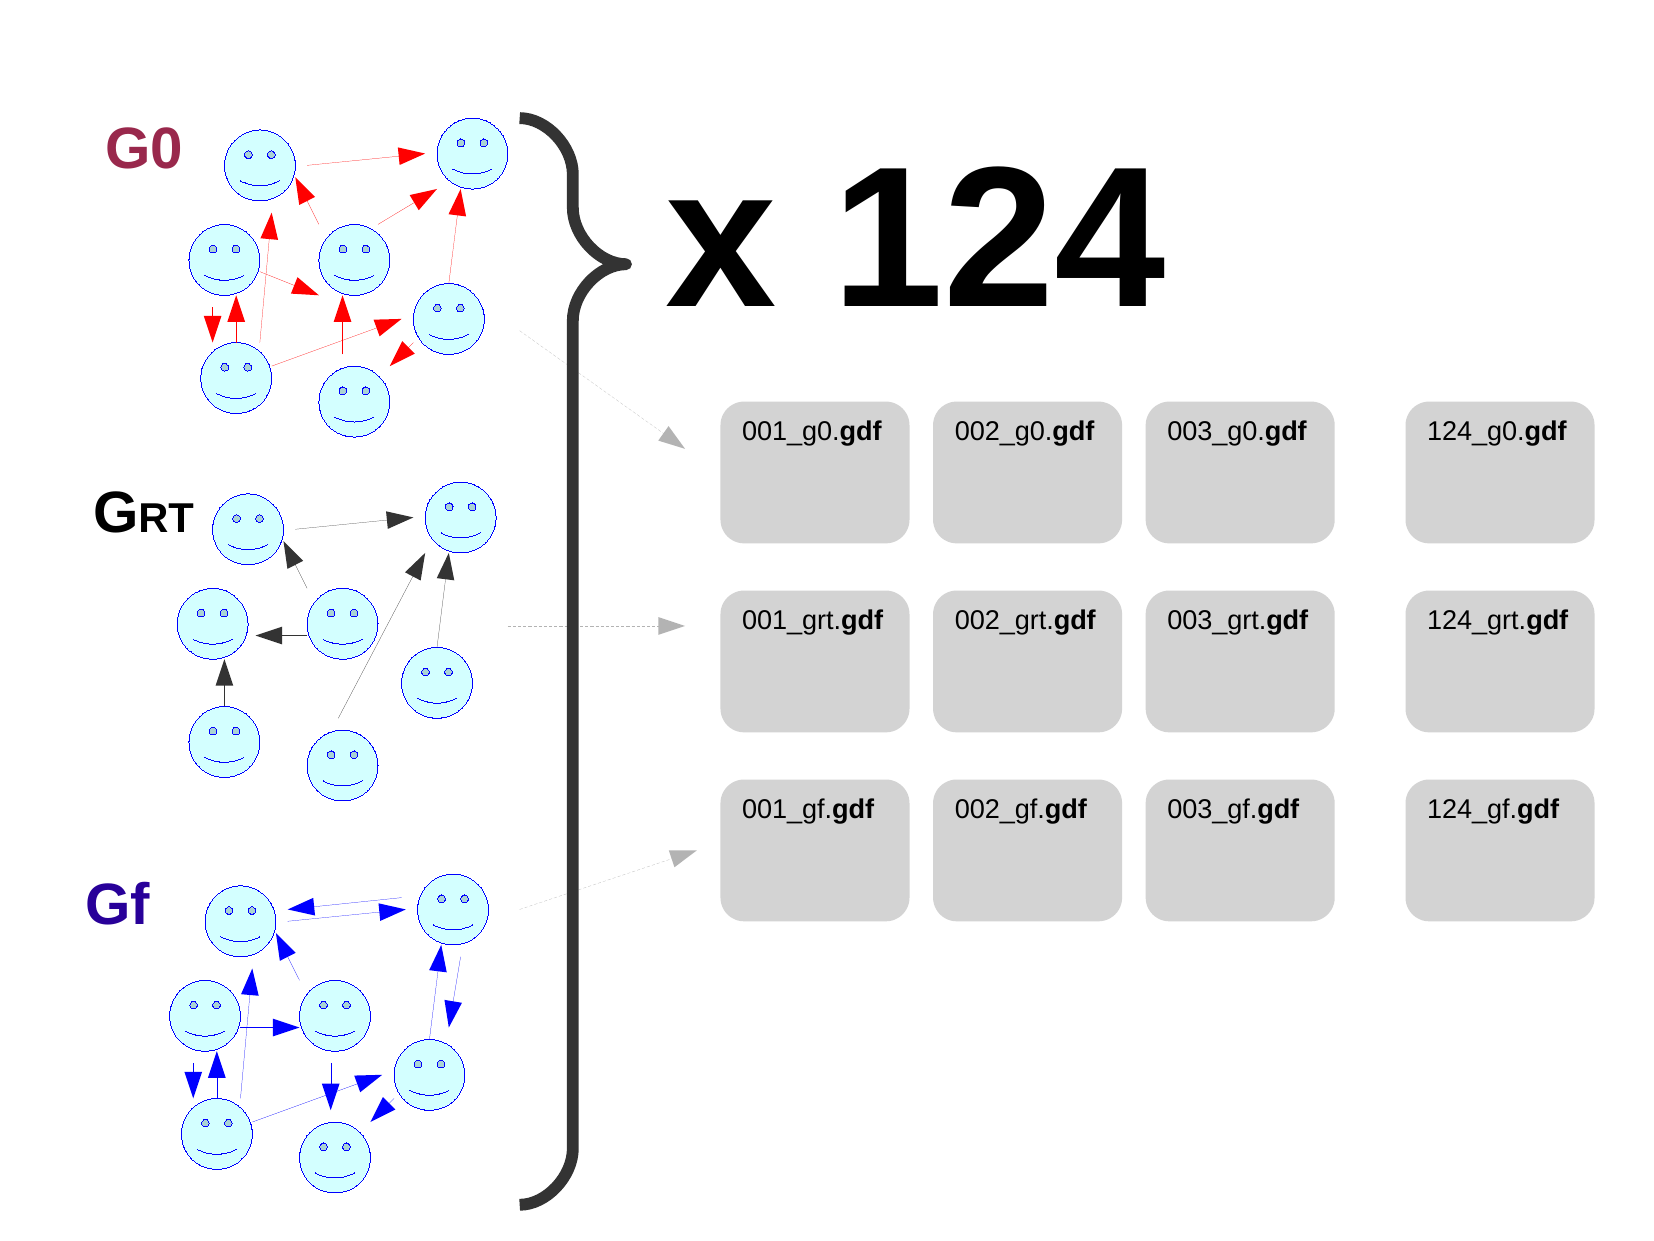

G0
x 124
001_g0.gdf
002_g0.gdf
003_g0.gdf
124_g0.gdf
GRT
001_grt.gdf
002_grt.gdf
003_grt.gdf
124_grt.gdf
001_gf.gdf
002_gf.gdf
003_gf.gdf
124_gf.gdf
Gf